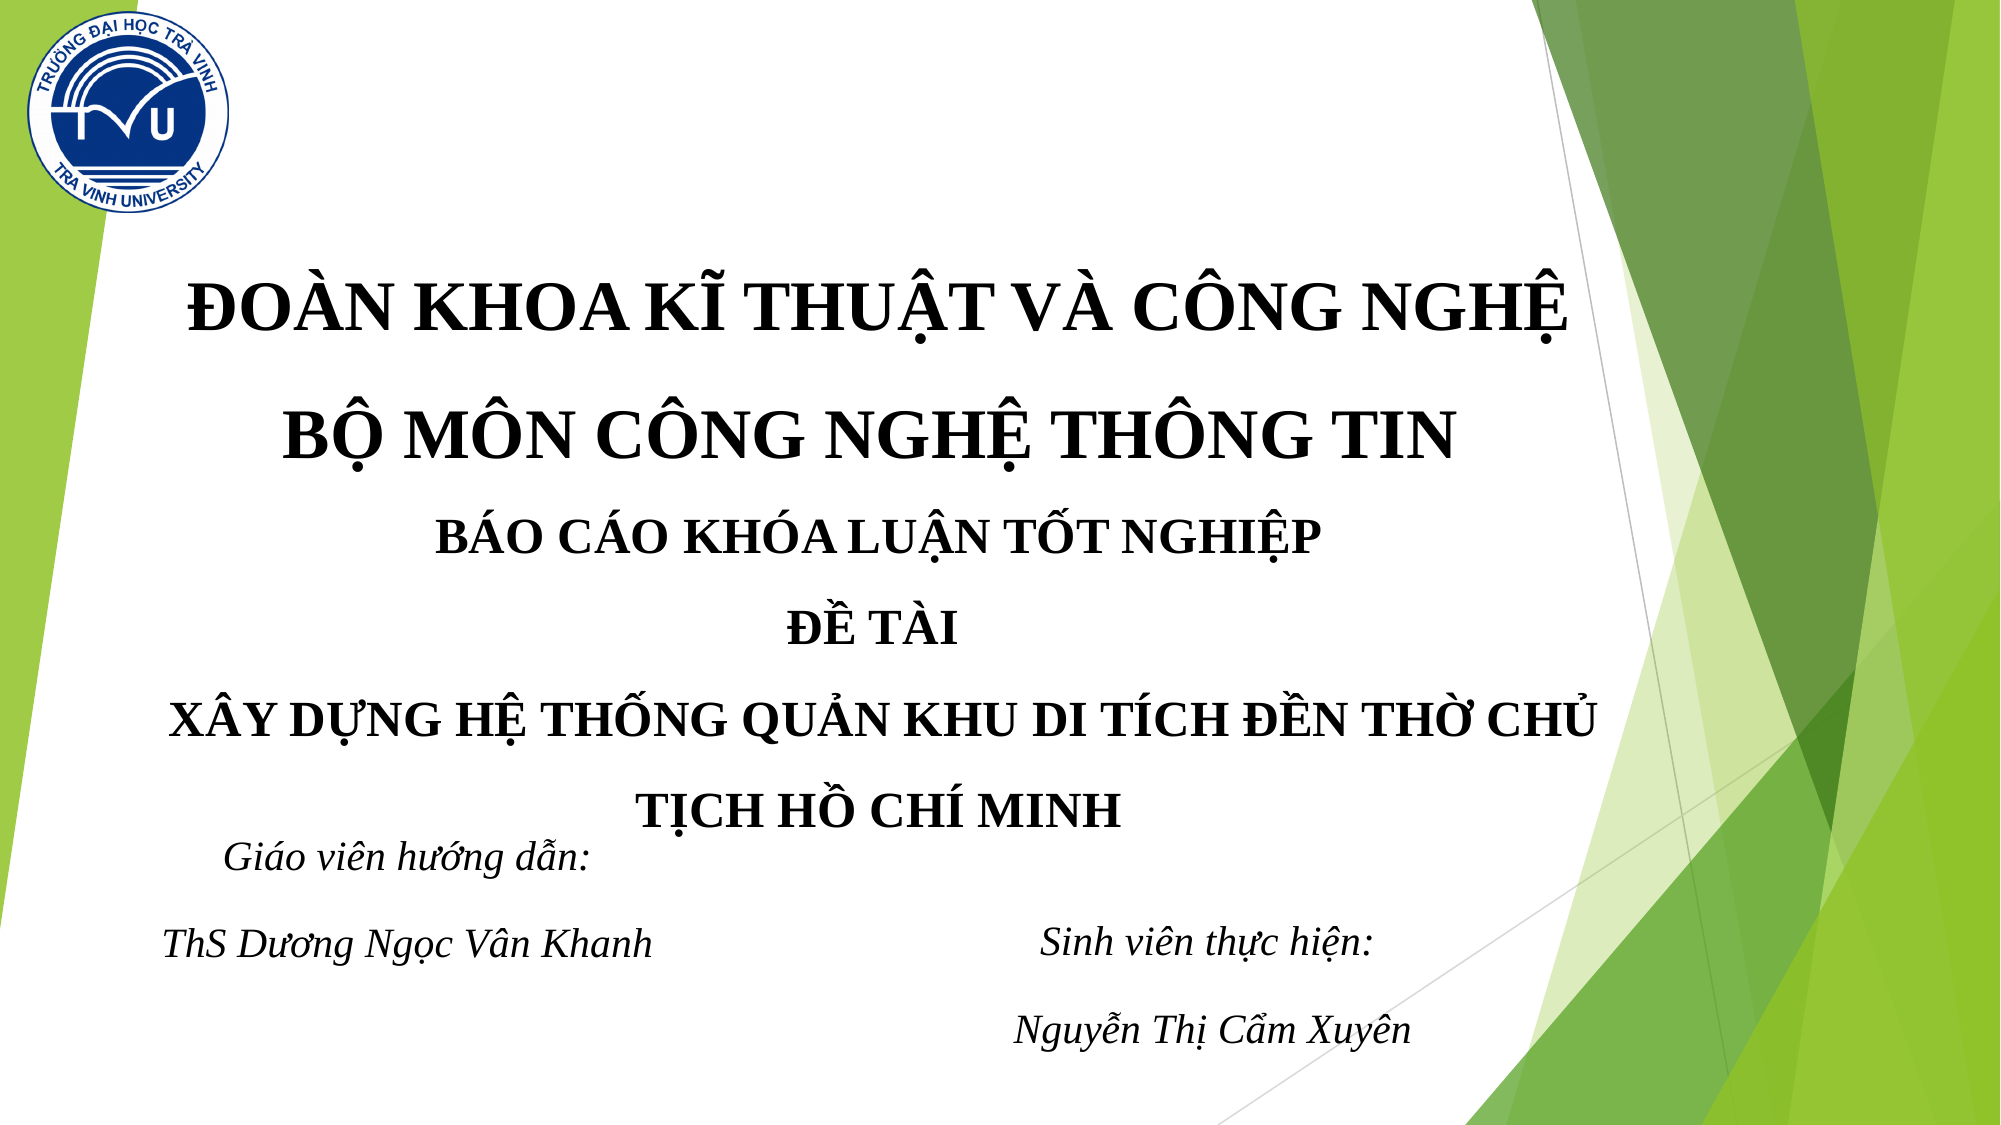

ĐOÀN KHOA KĨ THUẬT VÀ CÔNG NGHỆ
BỘ MÔN CÔNG NGHỆ THÔNG TIN
BÁO CÁO KHÓA LUẬN TỐT NGHIỆP
ĐỀ TÀI
 XÂY DỰNG HỆ THỐNG QUẢN KHU DI TÍCH ĐỀN THỜ CHỦ TỊCH HỒ CHÍ MINH
Giáo viên hướng dẫn:
ThS Dương Ngọc Vân Khanh
Sinh viên thực hiện:
Nguyễn Thị Cẩm Xuyên